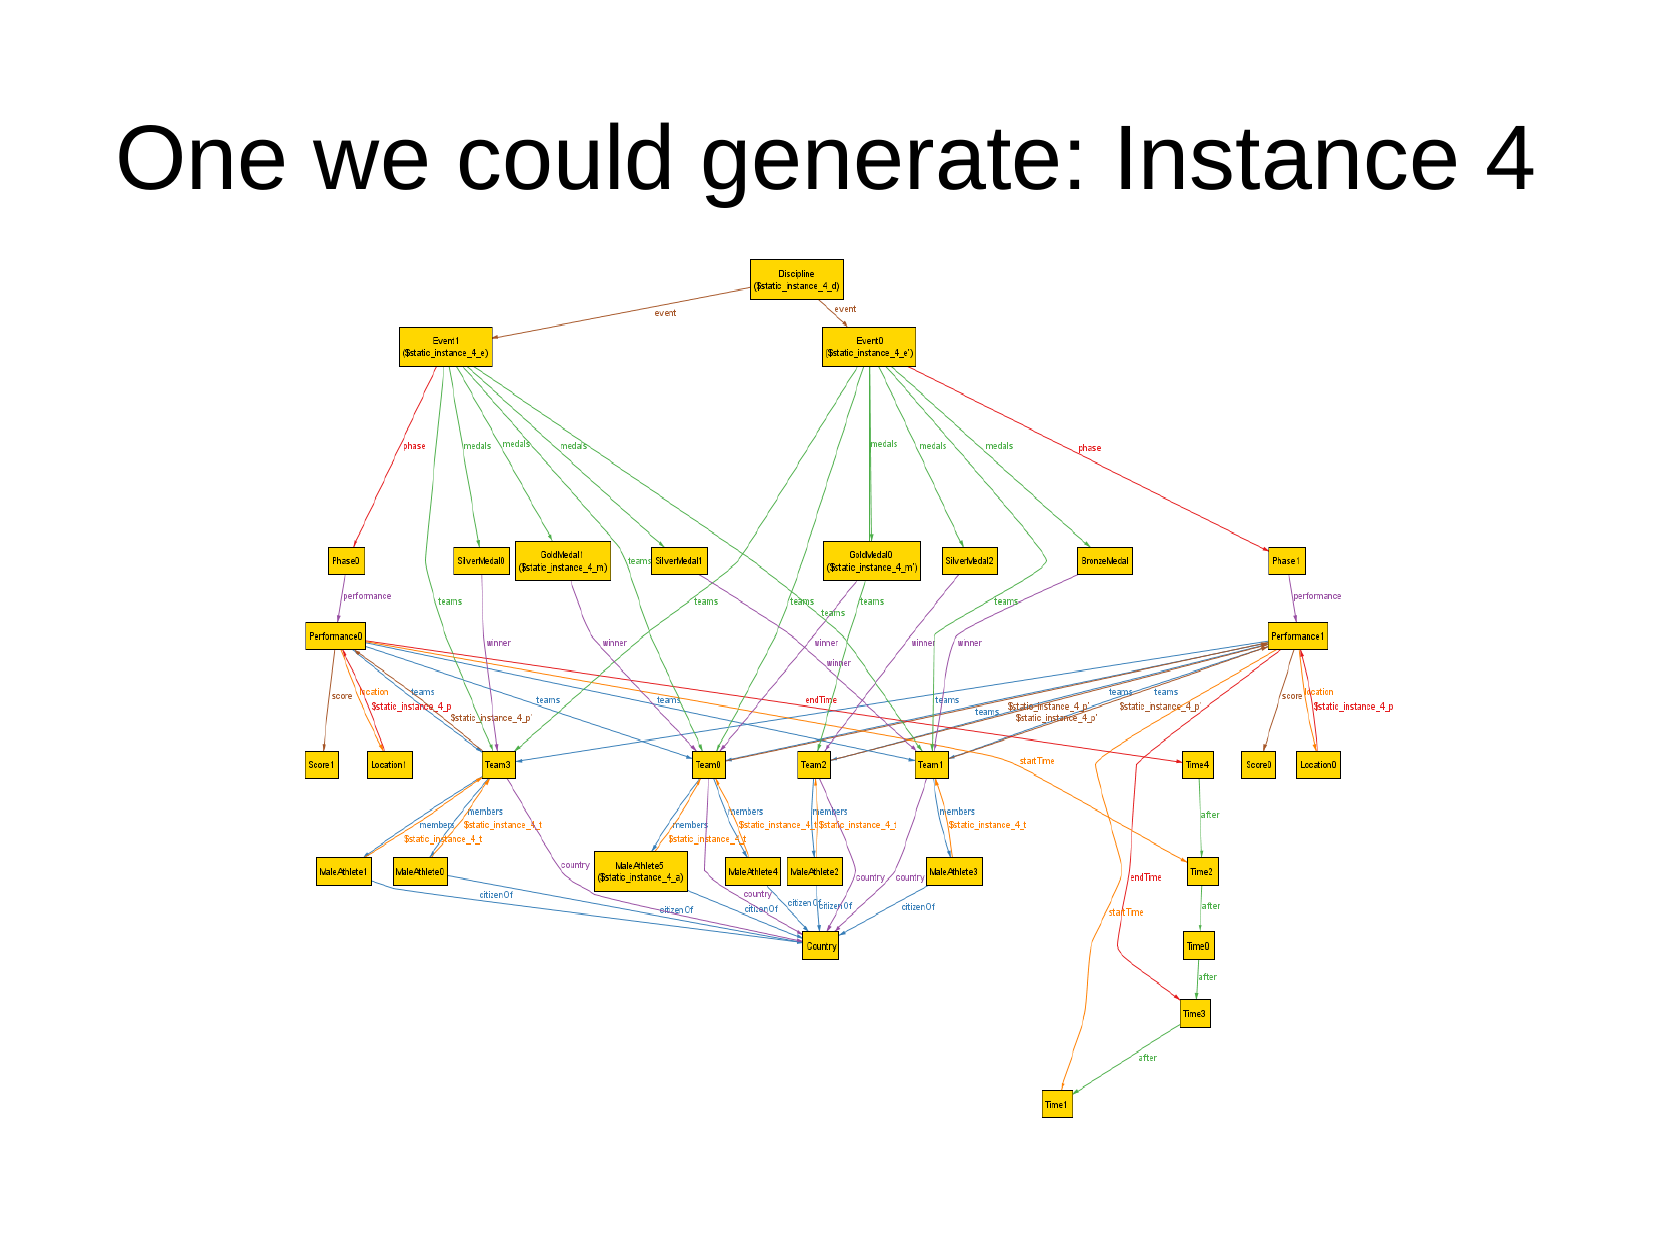

# One we could generate: Instance 4